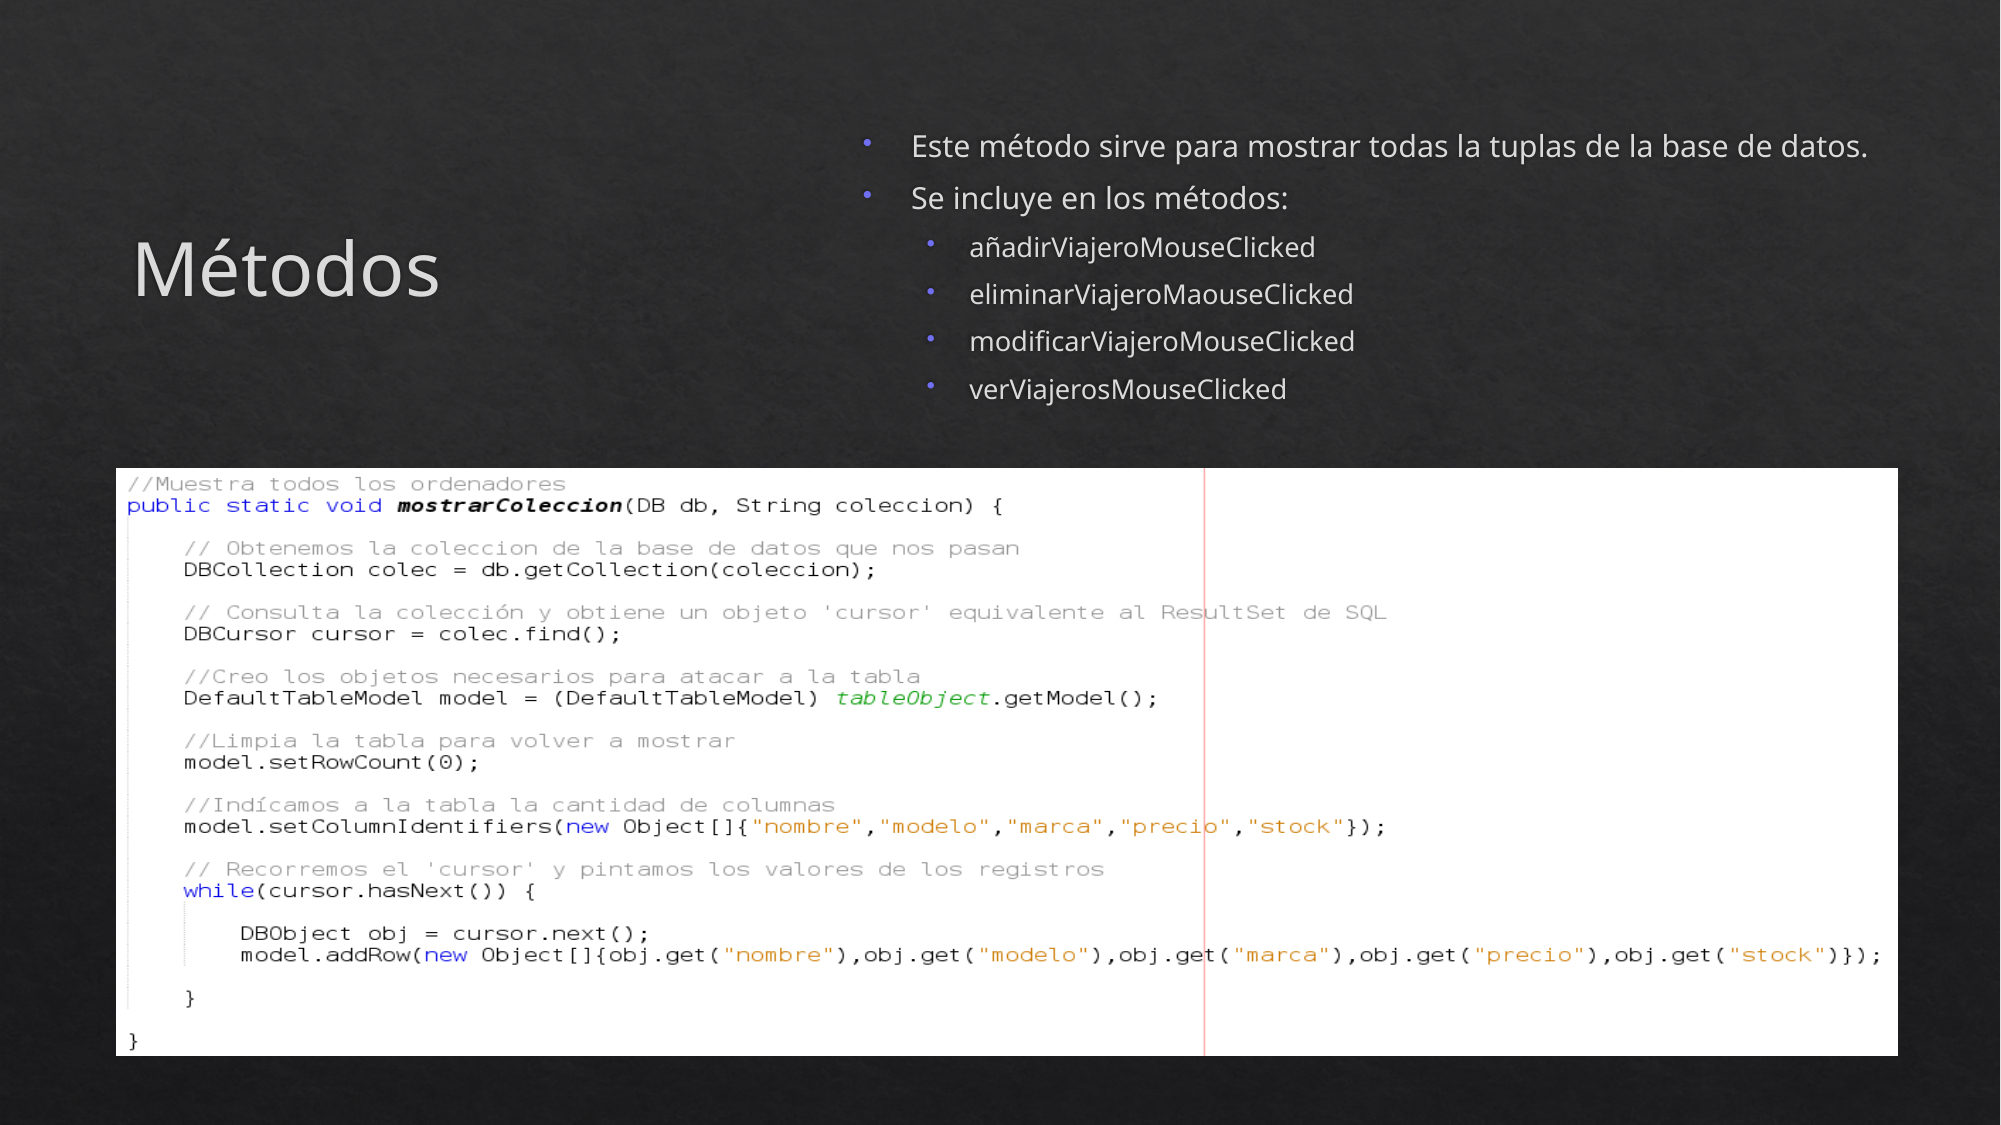

# Métodos
Este método sirve para mostrar todas la tuplas de la base de datos.
Se incluye en los métodos:
añadirViajeroMouseClicked
eliminarViajeroMaouseClicked
modificarViajeroMouseClicked
verViajerosMouseClicked